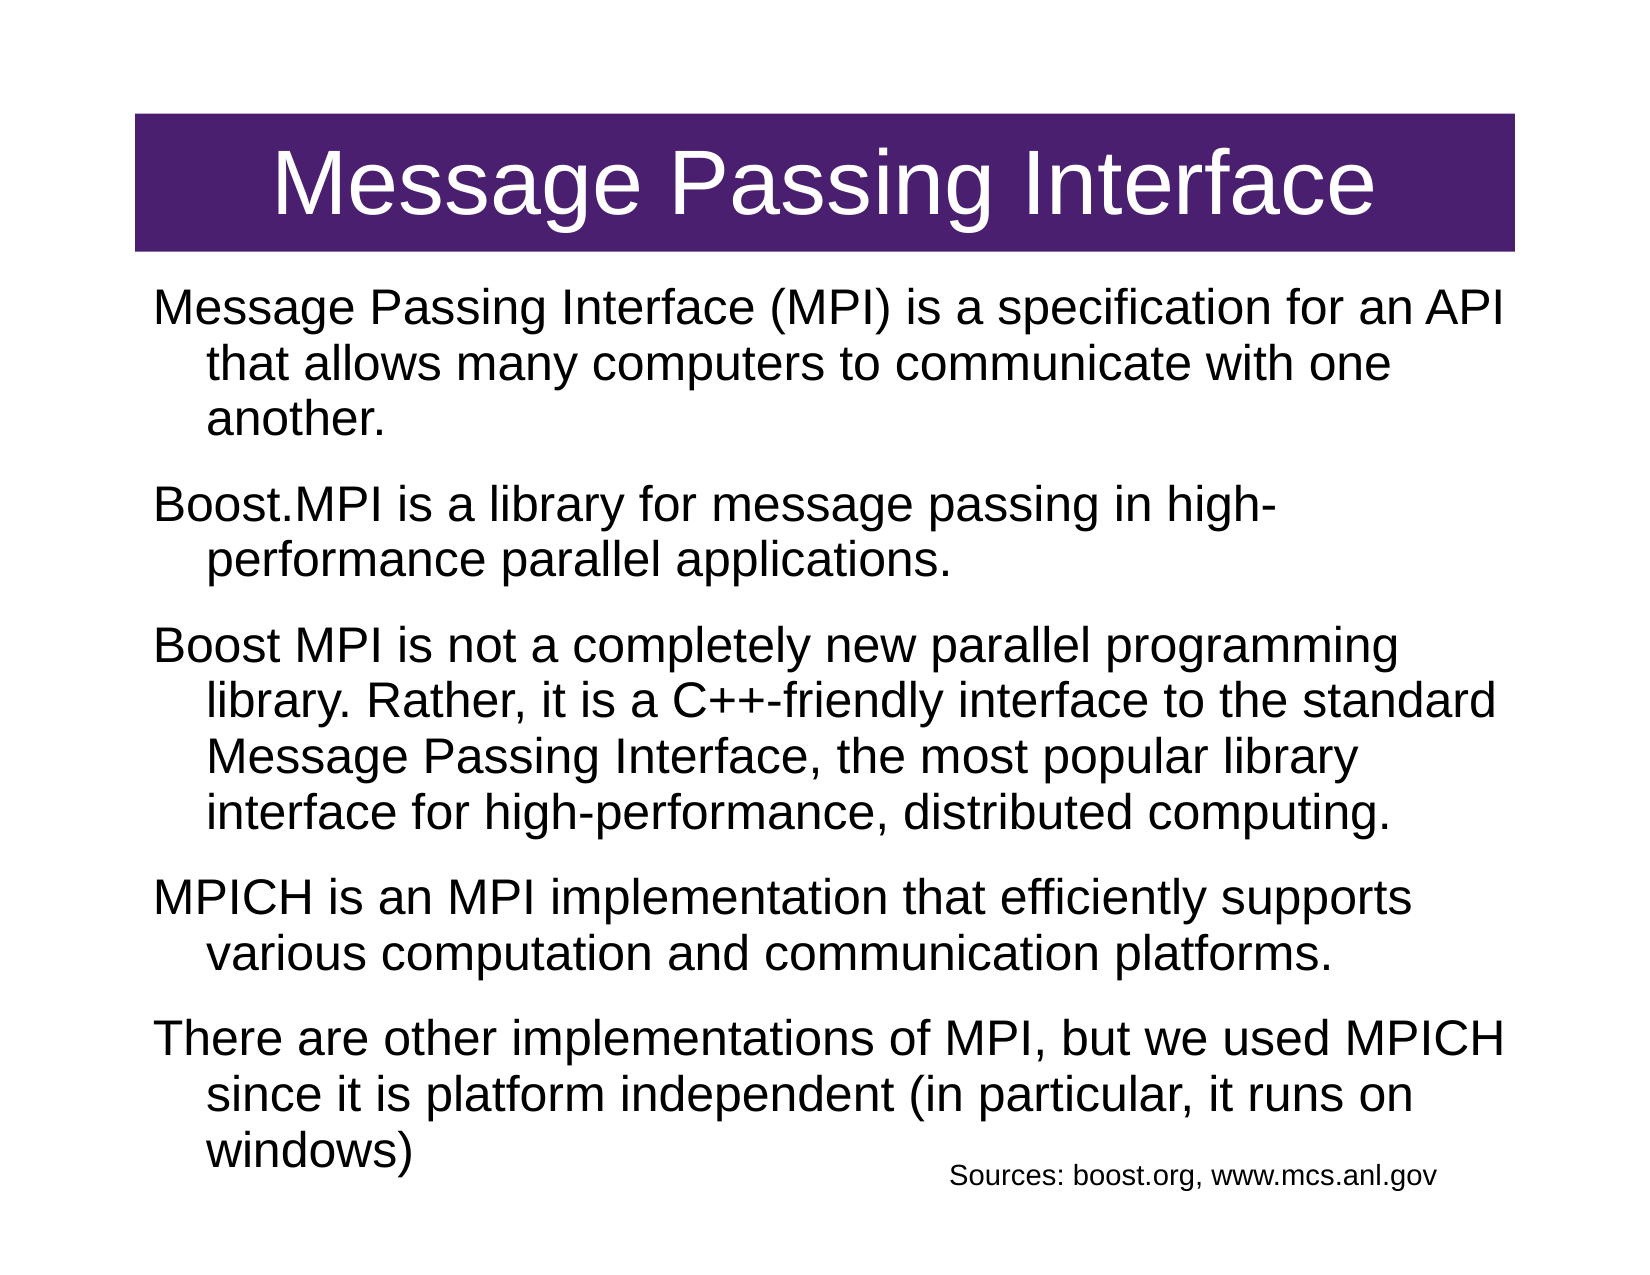

# Message Passing Interface
Message Passing Interface (MPI) is a specification for an API that allows many computers to communicate with one another.
Boost.MPI is a library for message passing in high-performance parallel applications.
Boost MPI is not a completely new parallel programming library. Rather, it is a C++-friendly interface to the standard Message Passing Interface, the most popular library interface for high-performance, distributed computing.
MPICH is an MPI implementation that efficiently supports various computation and communication platforms.
There are other implementations of MPI, but we used MPICH since it is platform independent (in particular, it runs on windows)
Sources: boost.org, www.mcs.anl.gov